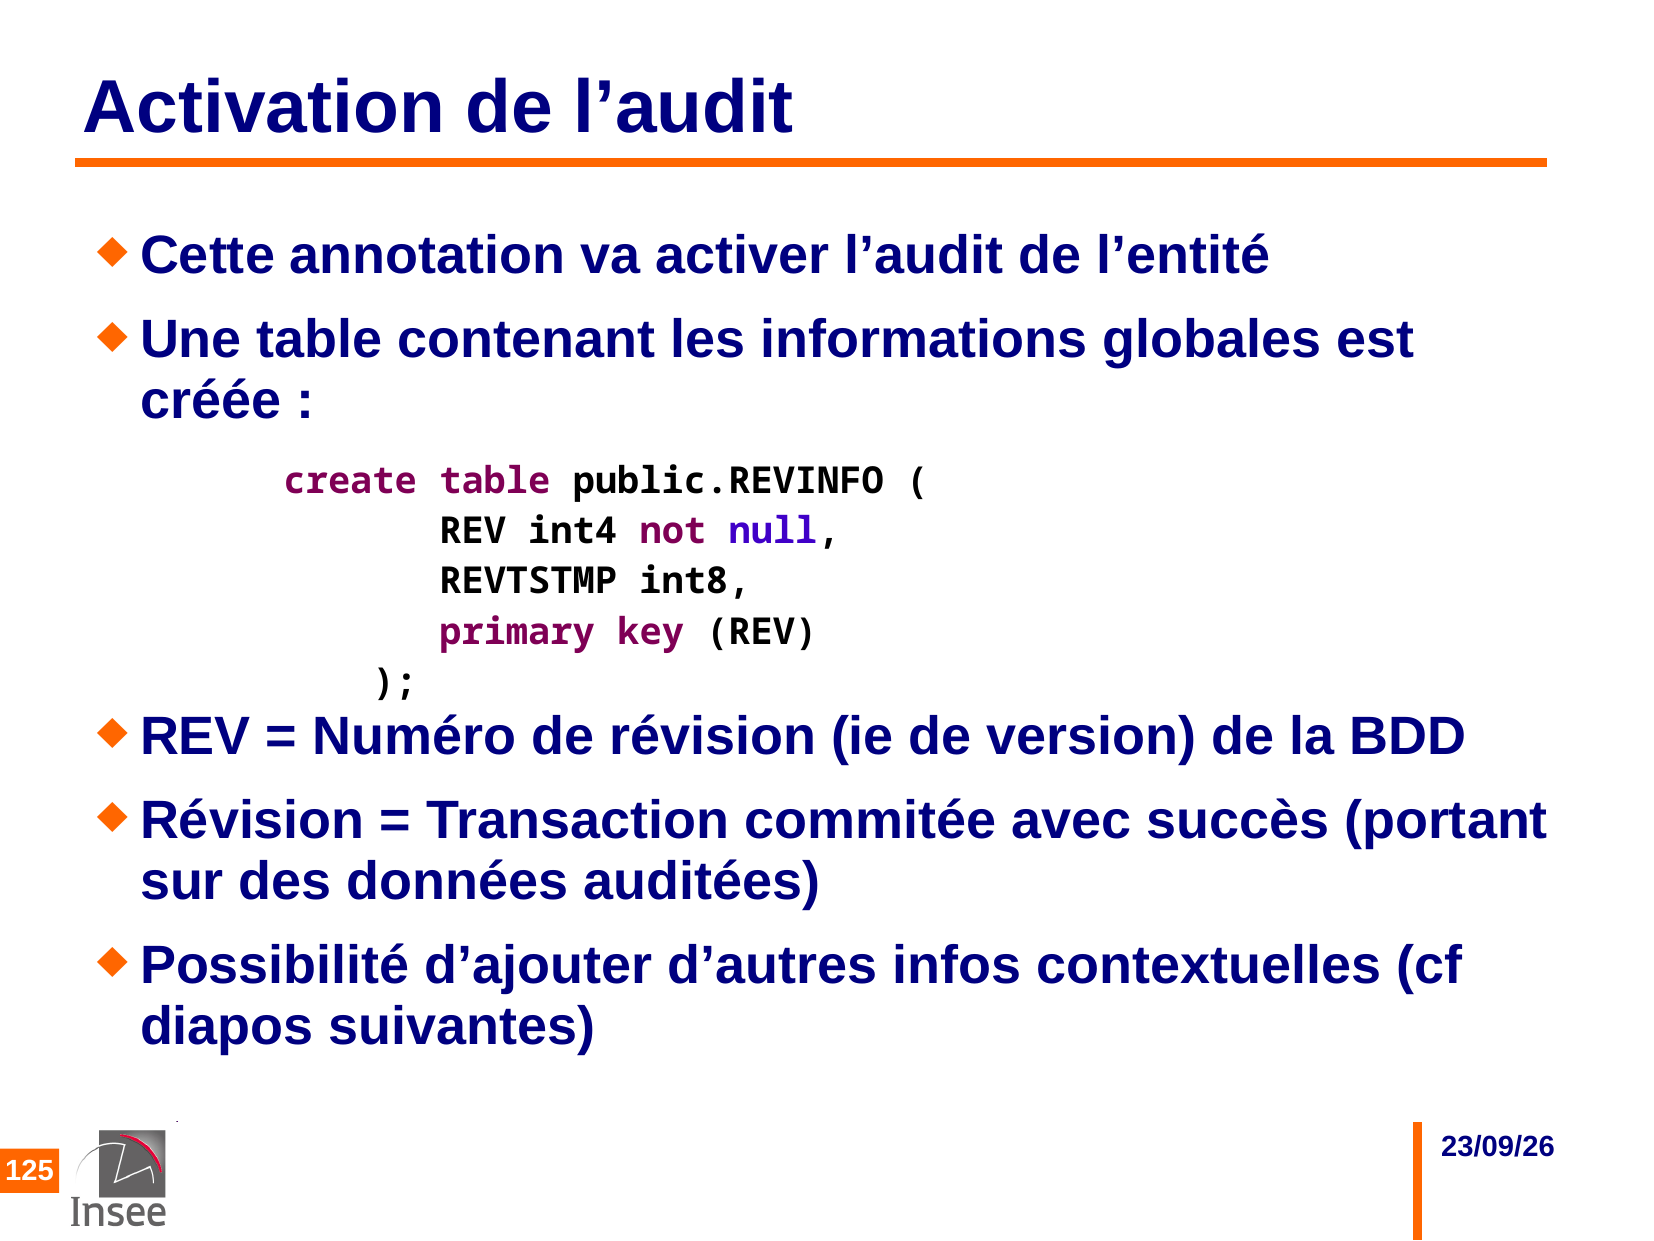

# Activation de l’audit
Cette annotation va activer l’audit de l’entité
Une table contenant les informations globales est créée :
create table public.REVINFO (
 REV int4 not null,
 REVTSTMP int8,
 primary key (REV)
 );
REV = Numéro de révision (ie de version) de la BDD
Révision = Transaction commitée avec succès (portant sur des données auditées)
Possibilité d’ajouter d’autres infos contextuelles (cf diapos suivantes)
125